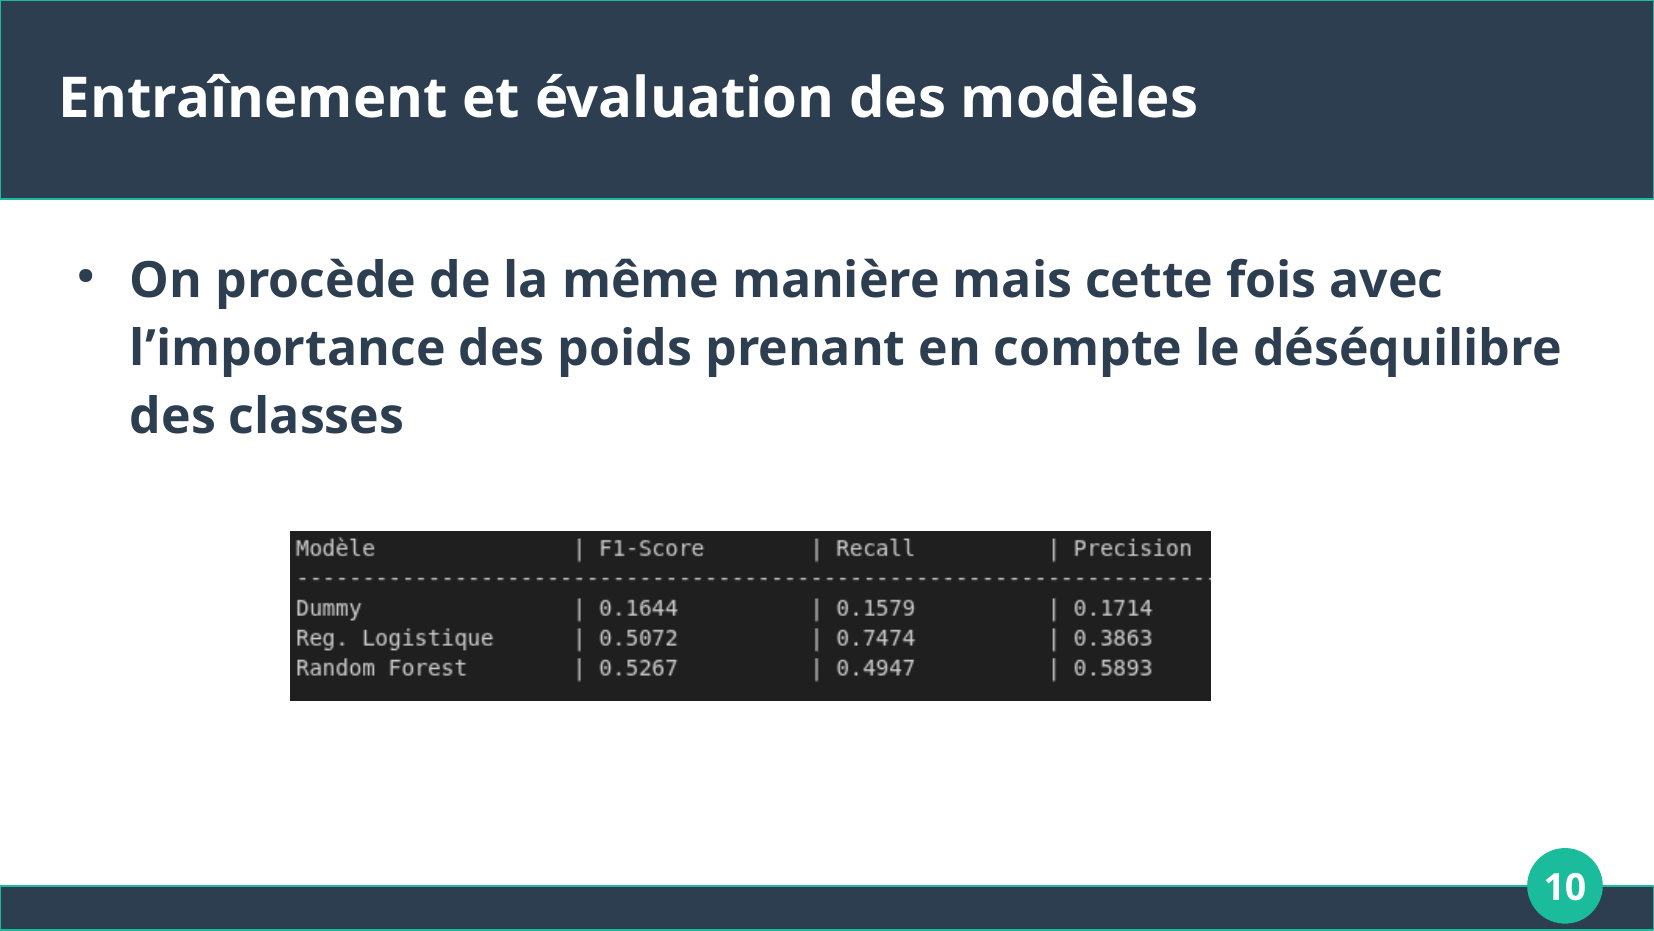

# Entraînement et évaluation des modèles
On procède de la même manière mais cette fois avec l’importance des poids prenant en compte le déséquilibre des classes
10